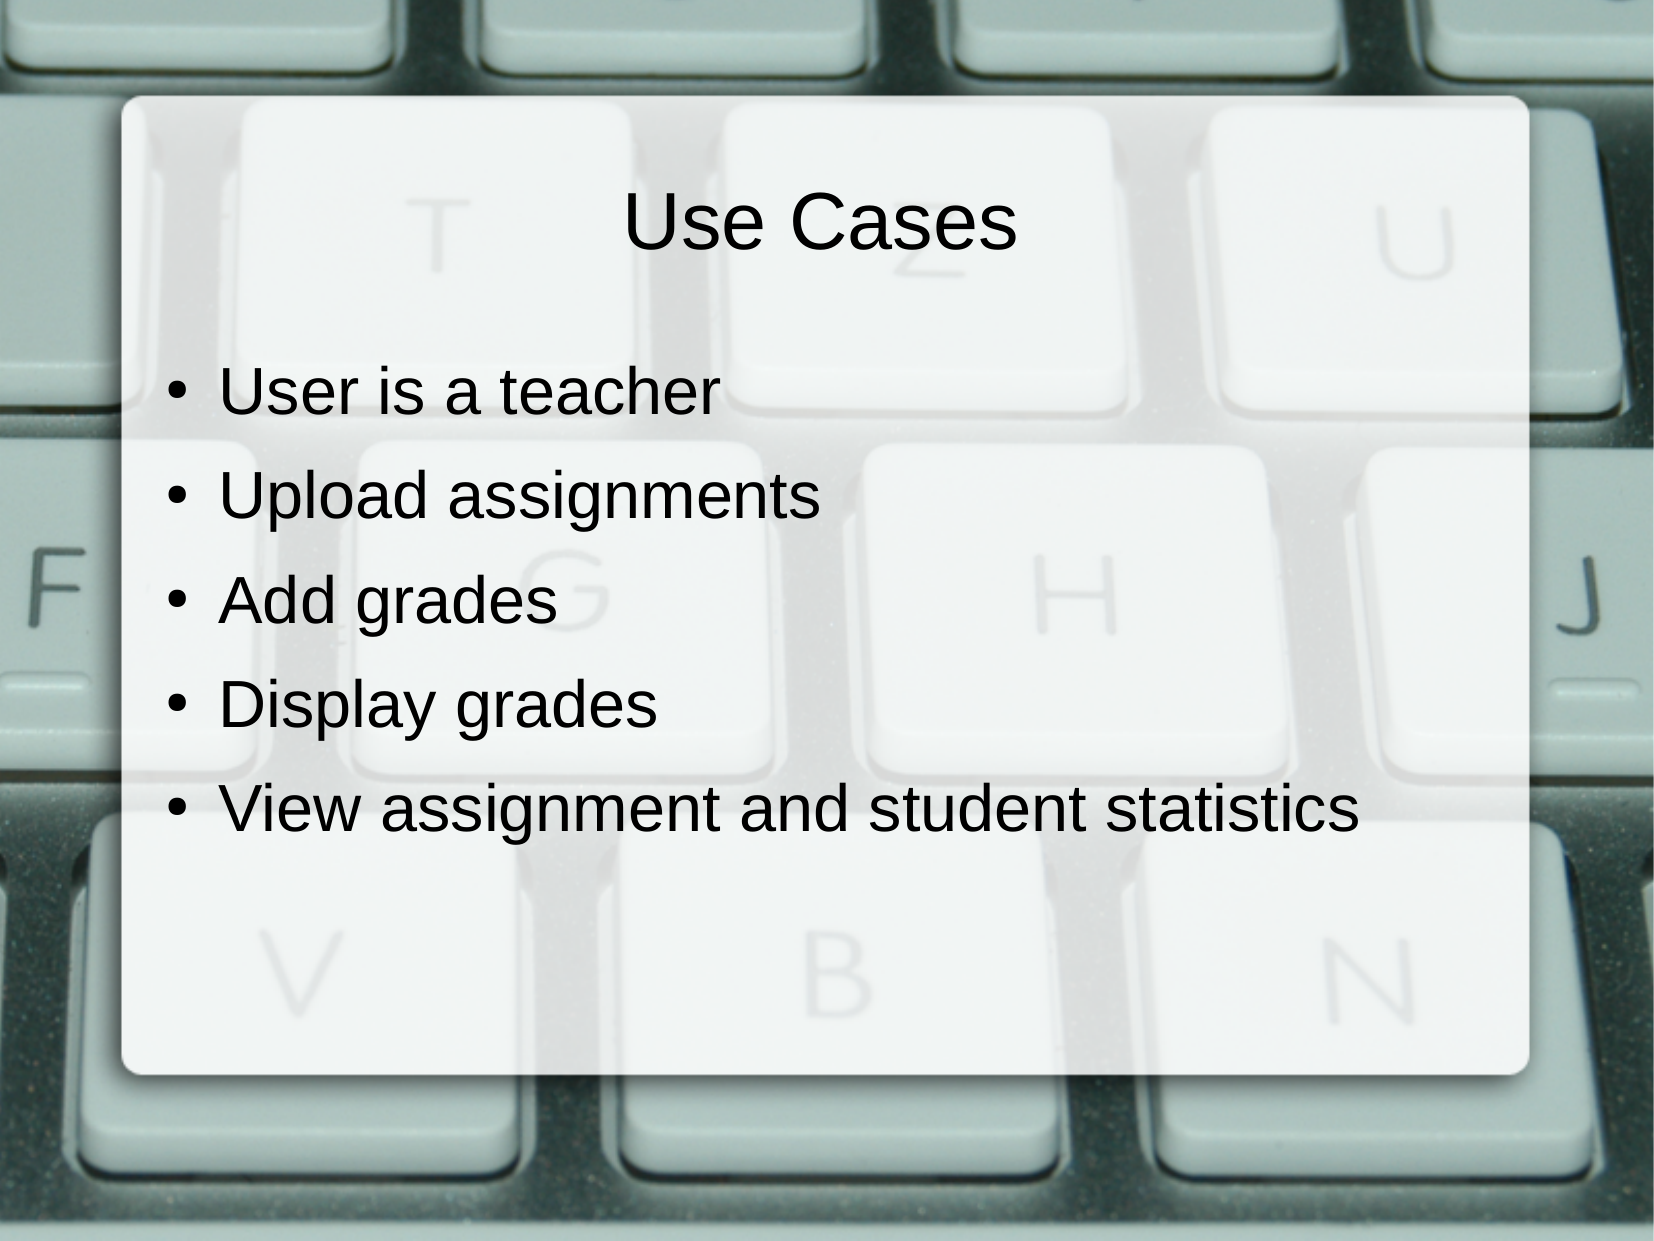

# Use Cases
User is a teacher
Upload assignments
Add grades
Display grades
View assignment and student statistics